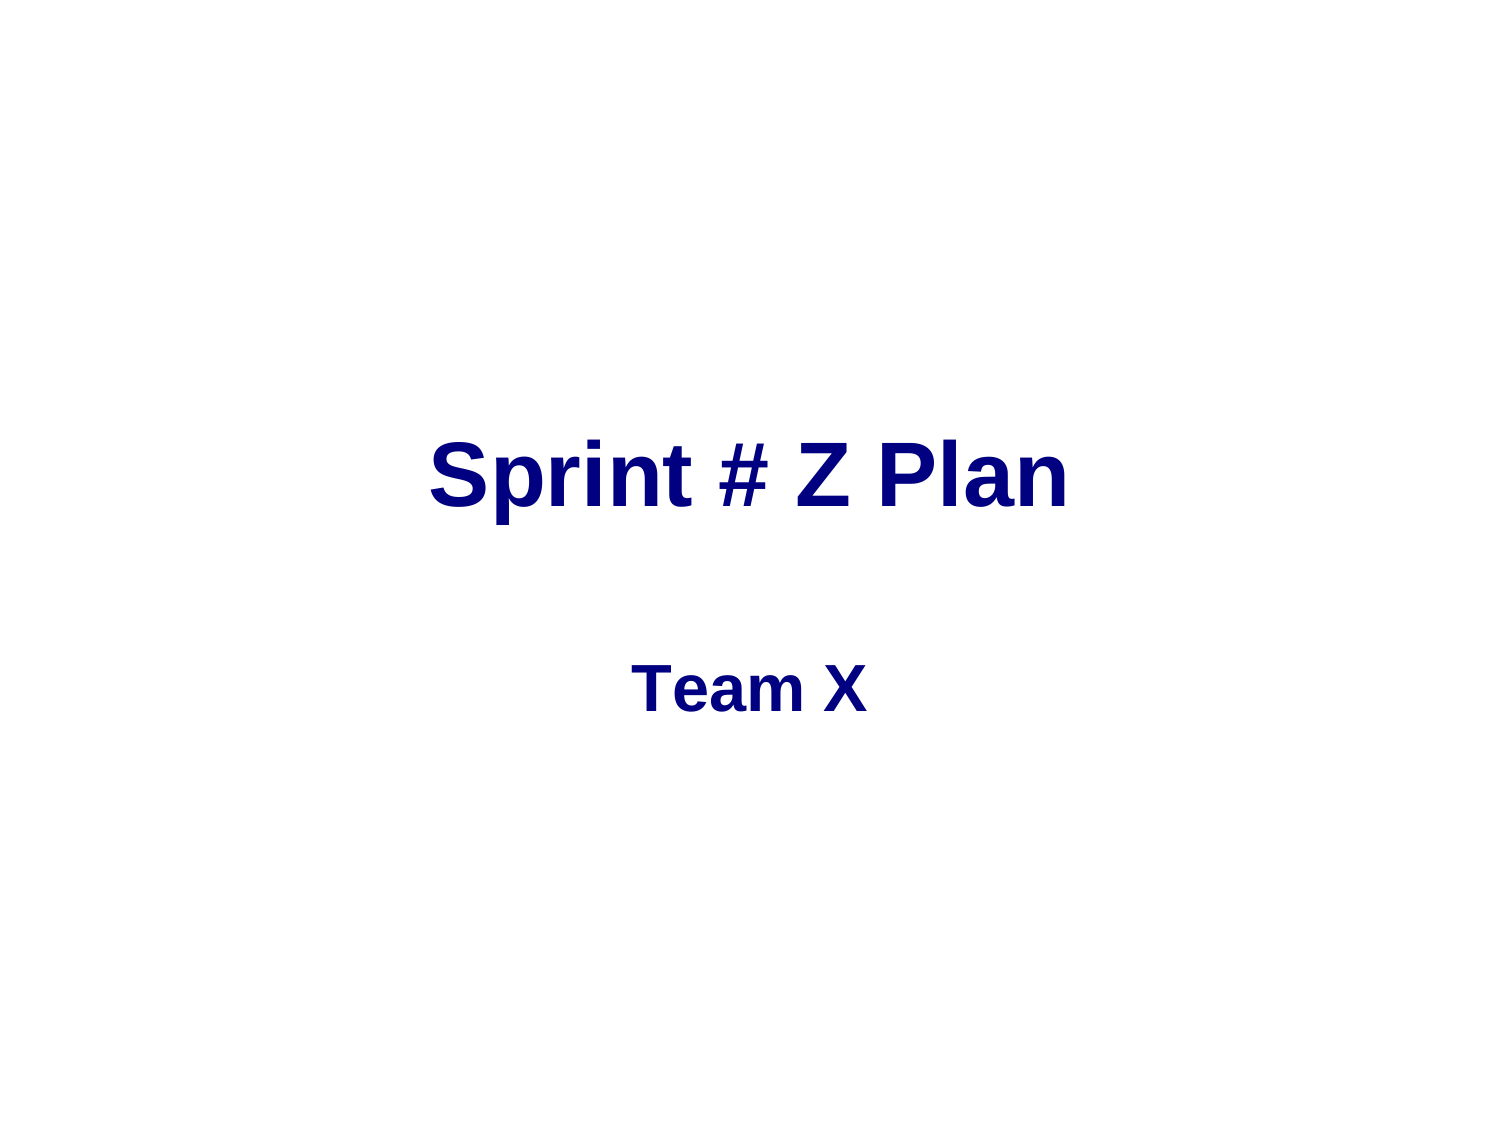

# Sprint # Z Plan
Team X